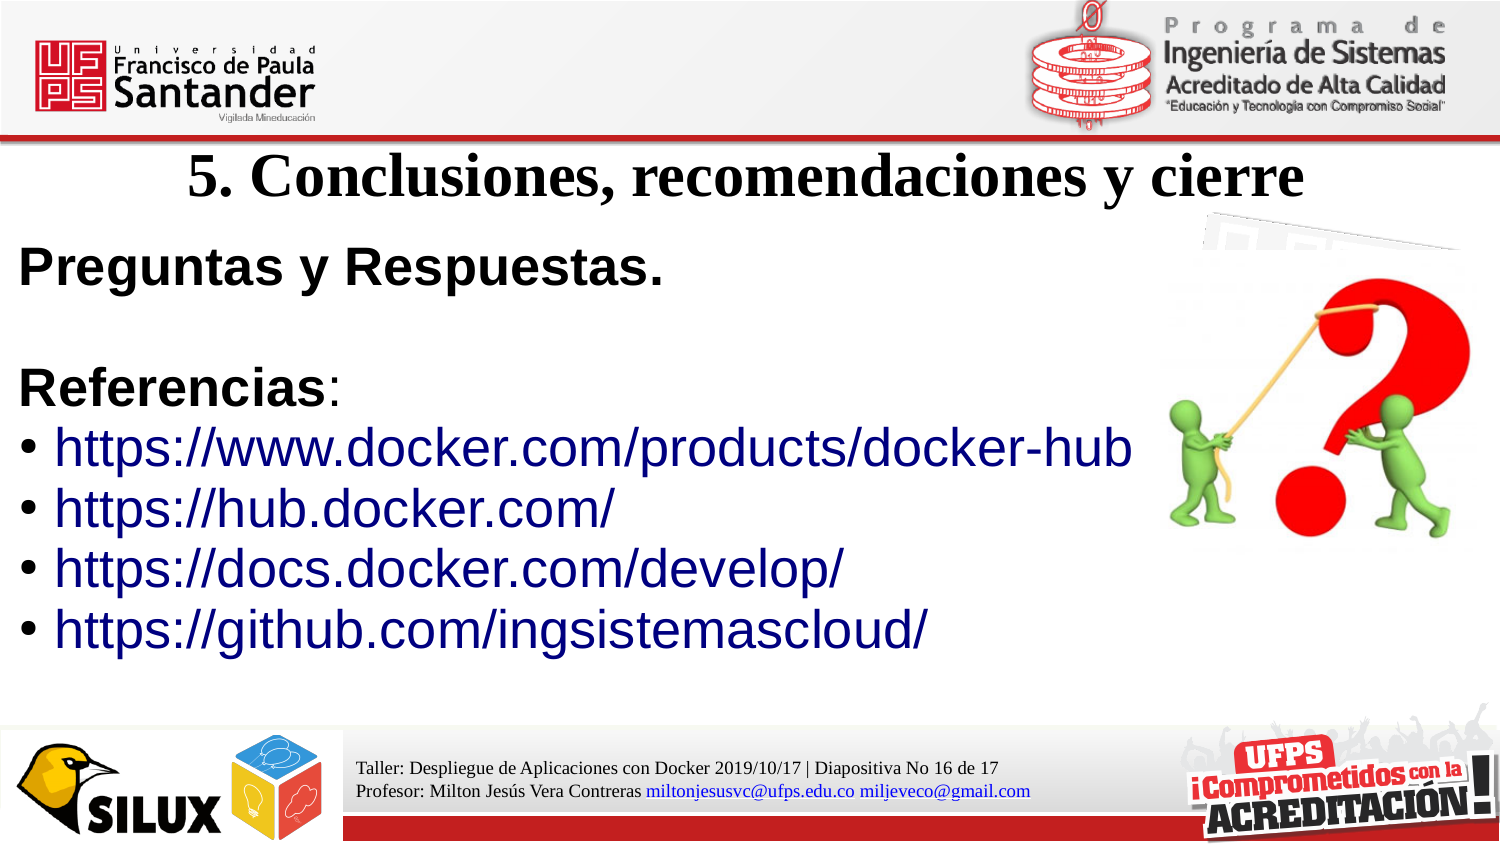

5. Conclusiones, recomendaciones y cierre
Preguntas y Respuestas.
Referencias:
https://www.docker.com/products/docker-hub
https://hub.docker.com/
https://docs.docker.com/develop/
https://github.com/ingsistemascloud/